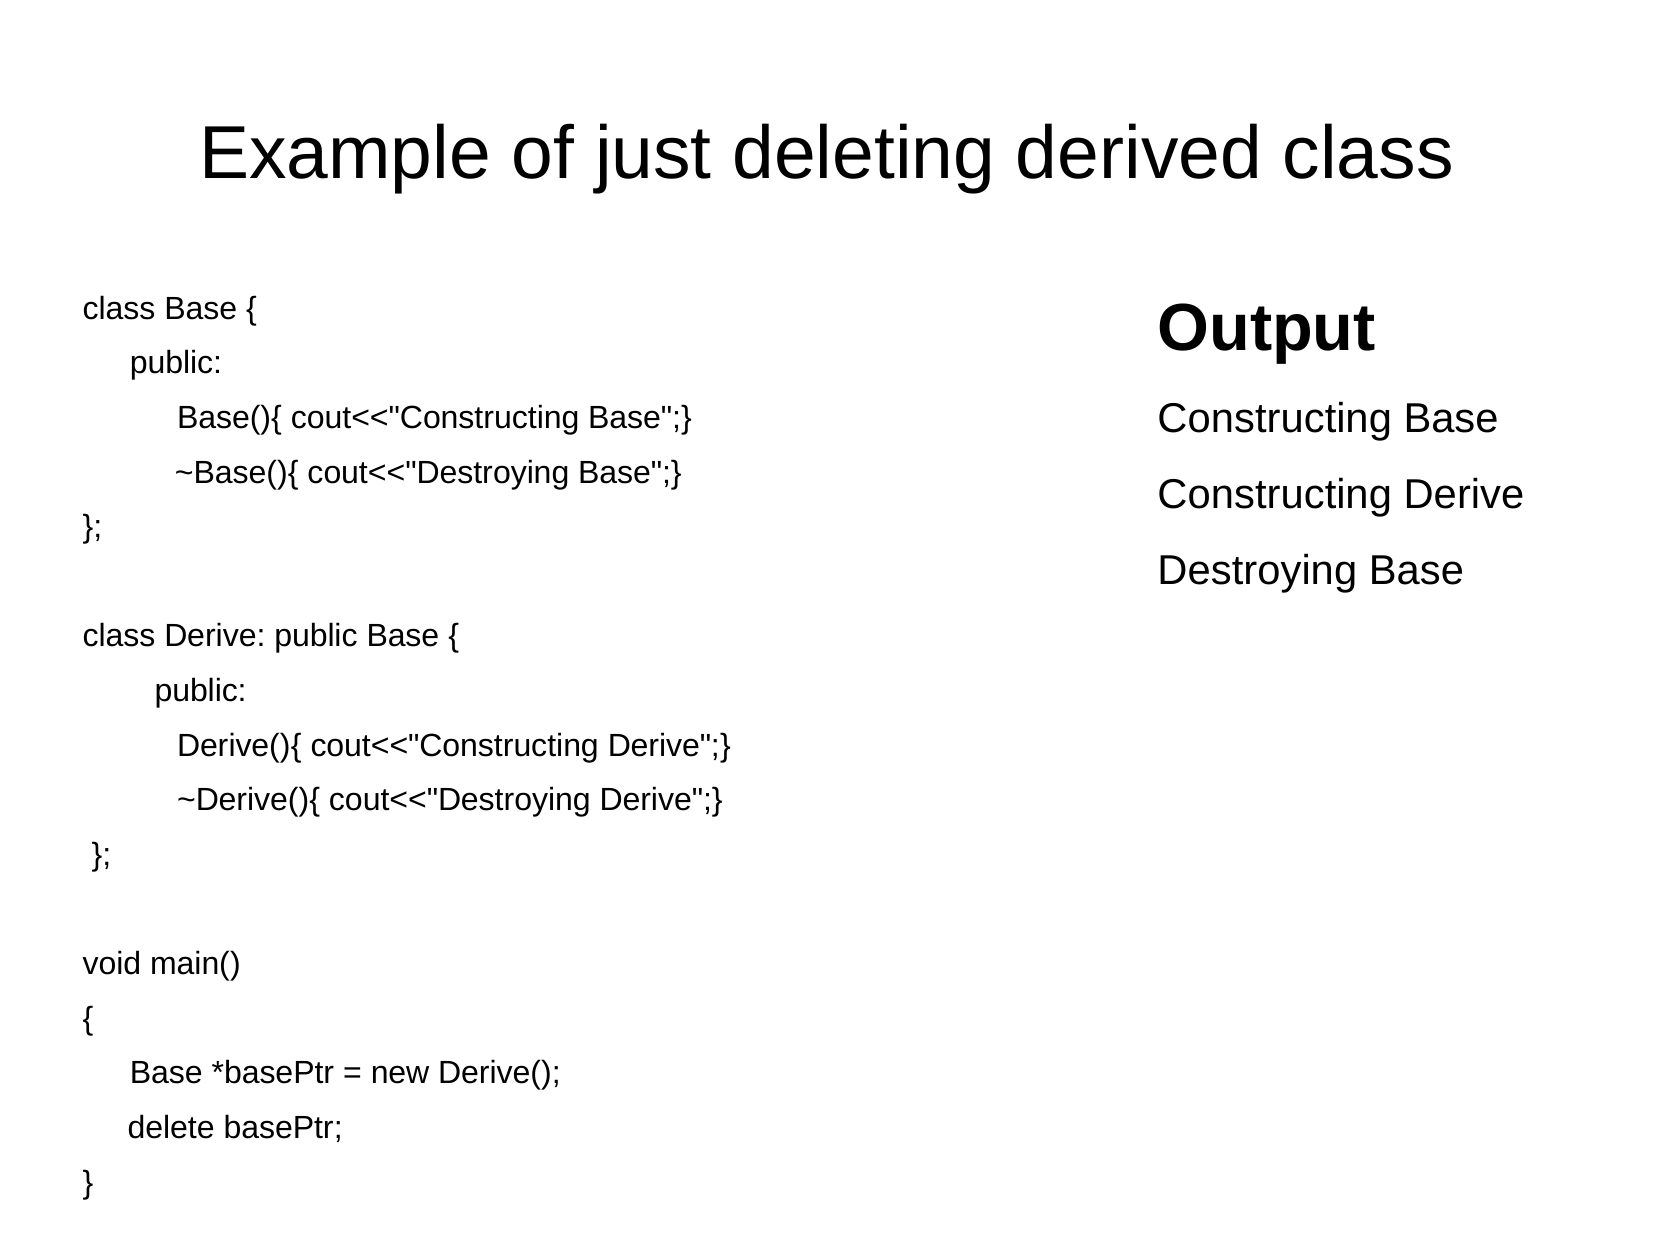

# Example of just deleting derived class
class Base {
 	public:
 	Base(){ cout<<"Constructing Base";}
 	 ~Base(){ cout<<"Destroying Base";}
};
class Derive: public Base {
 public:
 	Derive(){ cout<<"Constructing Derive";}
 	~Derive(){ cout<<"Destroying Derive";}
 };
void main()
{
 	Base *basePtr = new Derive();
 delete basePtr;
}
Output
Constructing Base
Constructing Derive
Destroying Base